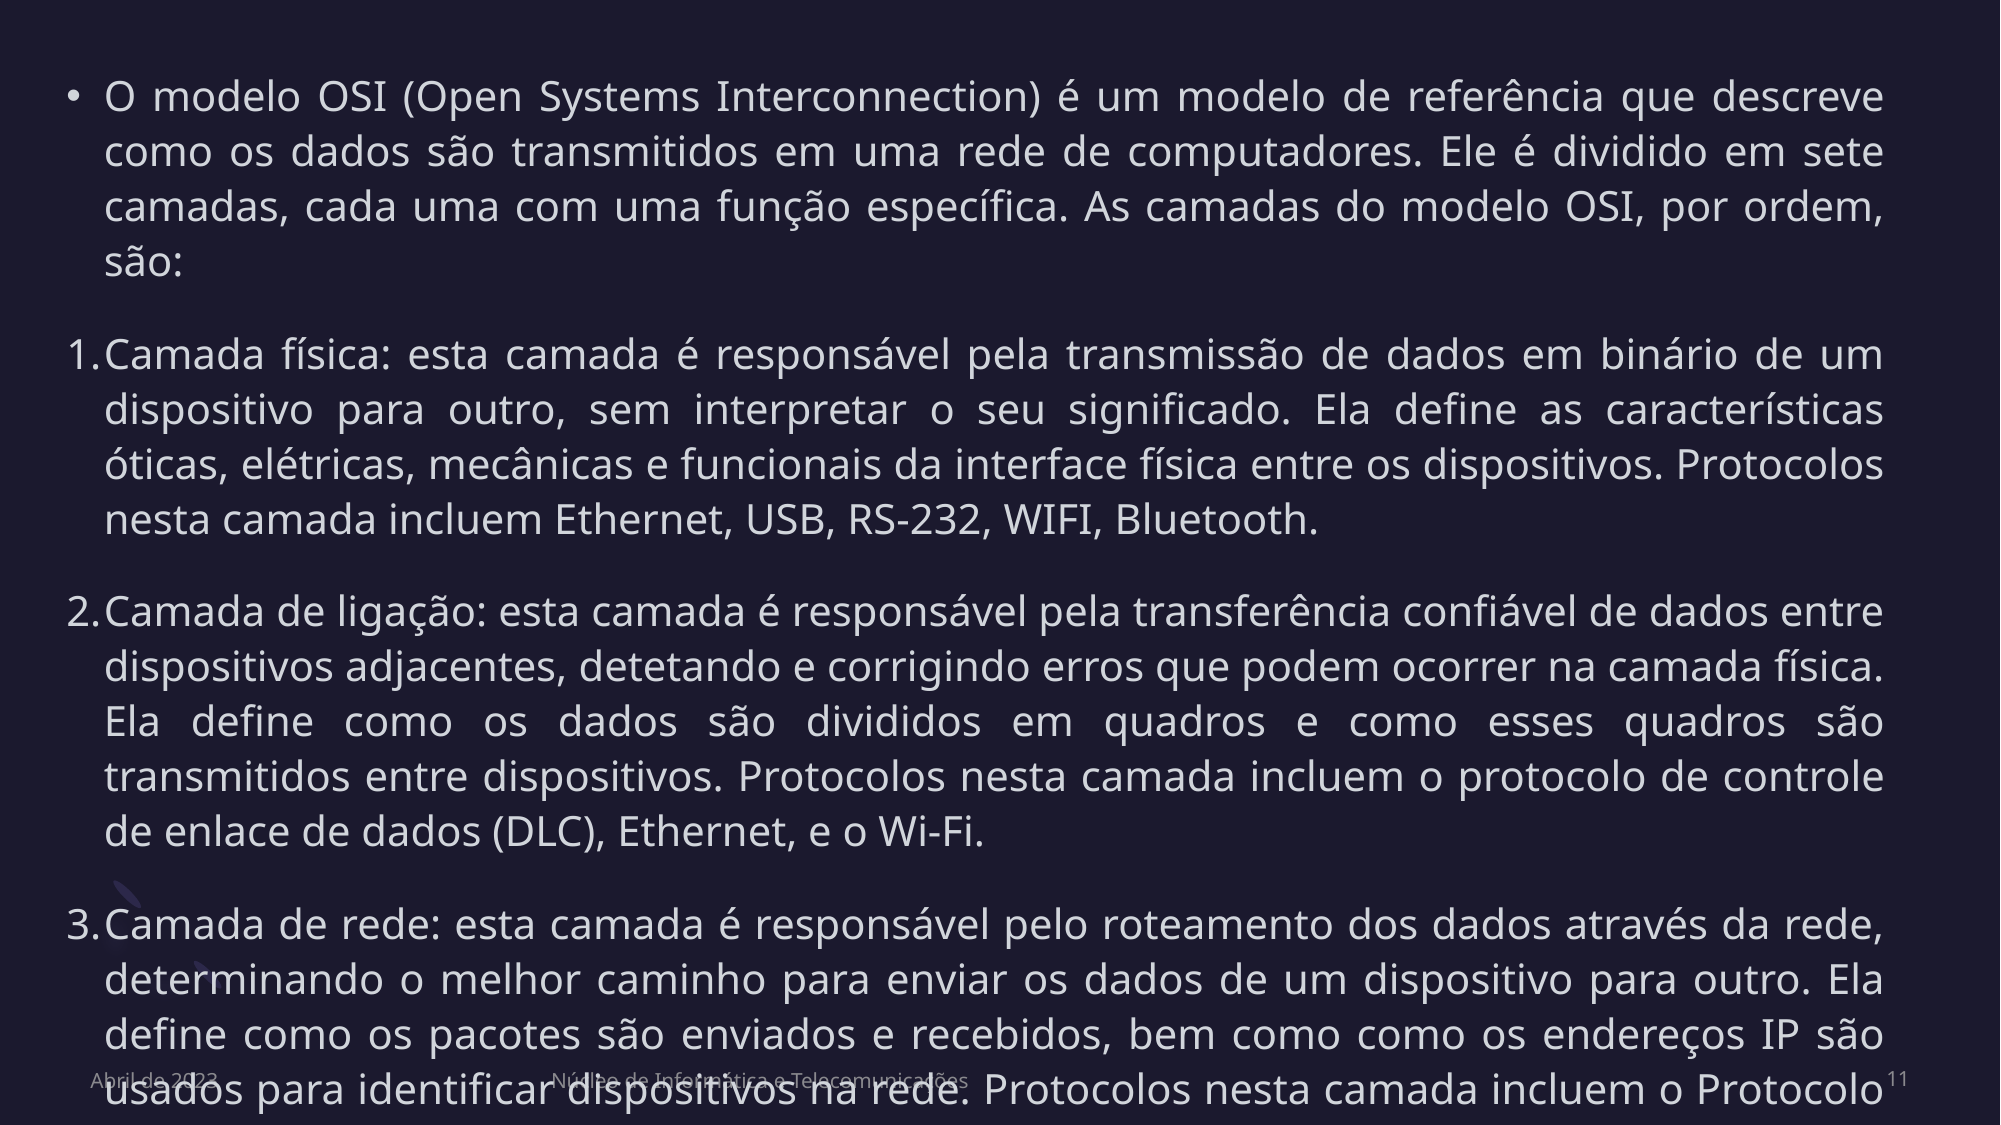

# O modelo OSI (Open Systems Interconnection) é um modelo de referência que descreve como os dados são transmitidos em uma rede de computadores. Ele é dividido em sete camadas, cada uma com uma função específica. As camadas do modelo OSI, por ordem, são:
Camada física: esta camada é responsável pela transmissão de dados em binário de um dispositivo para outro, sem interpretar o seu significado. Ela define as características óticas, elétricas, mecânicas e funcionais da interface física entre os dispositivos. Protocolos nesta camada incluem Ethernet, USB, RS-232, WIFI, Bluetooth.
Camada de ligação: esta camada é responsável pela transferência confiável de dados entre dispositivos adjacentes, detetando e corrigindo erros que podem ocorrer na camada física. Ela define como os dados são divididos em quadros e como esses quadros são transmitidos entre dispositivos. Protocolos nesta camada incluem o protocolo de controle de enlace de dados (DLC), Ethernet, e o Wi-Fi.
Camada de rede: esta camada é responsável pelo roteamento dos dados através da rede, determinando o melhor caminho para enviar os dados de um dispositivo para outro. Ela define como os pacotes são enviados e recebidos, bem como como os endereços IP são usados para identificar dispositivos na rede. Protocolos nesta camada incluem o Protocolo de Internet (IP), o Internet Control Message Protocol (ICMP), e o Routing Information Protocol (RIP).
Abril de 2023
Núcleo de Informática e Telecomunicações